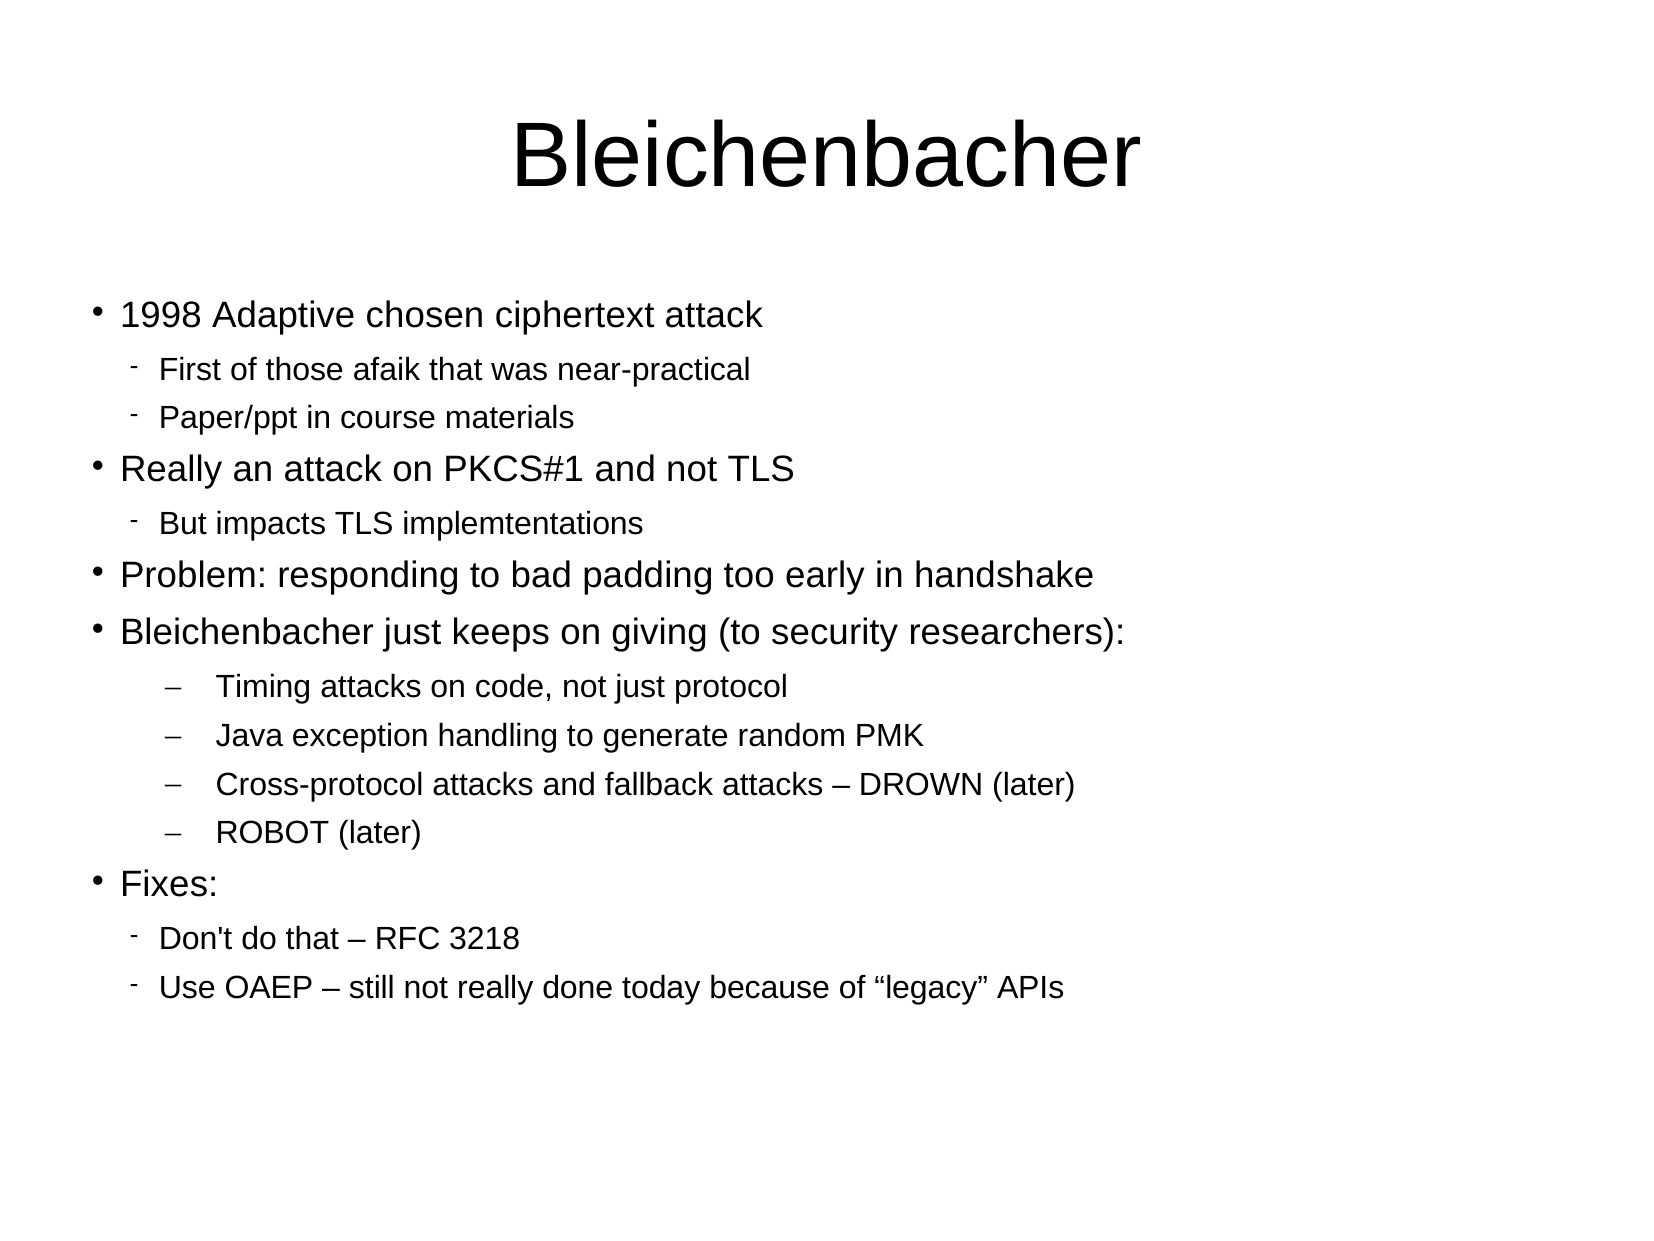

# Bleichenbacher
1998 Adaptive chosen ciphertext attack
First of those afaik that was near-practical
Paper/ppt in course materials
Really an attack on PKCS#1 and not TLS
But impacts TLS implemtentations
Problem: responding to bad padding too early in handshake
Bleichenbacher just keeps on giving (to security researchers):
Timing attacks on code, not just protocol
Java exception handling to generate random PMK
Cross-protocol attacks and fallback attacks – DROWN (later)
ROBOT (later)
Fixes:
Don't do that – RFC 3218
Use OAEP – still not really done today because of “legacy” APIs